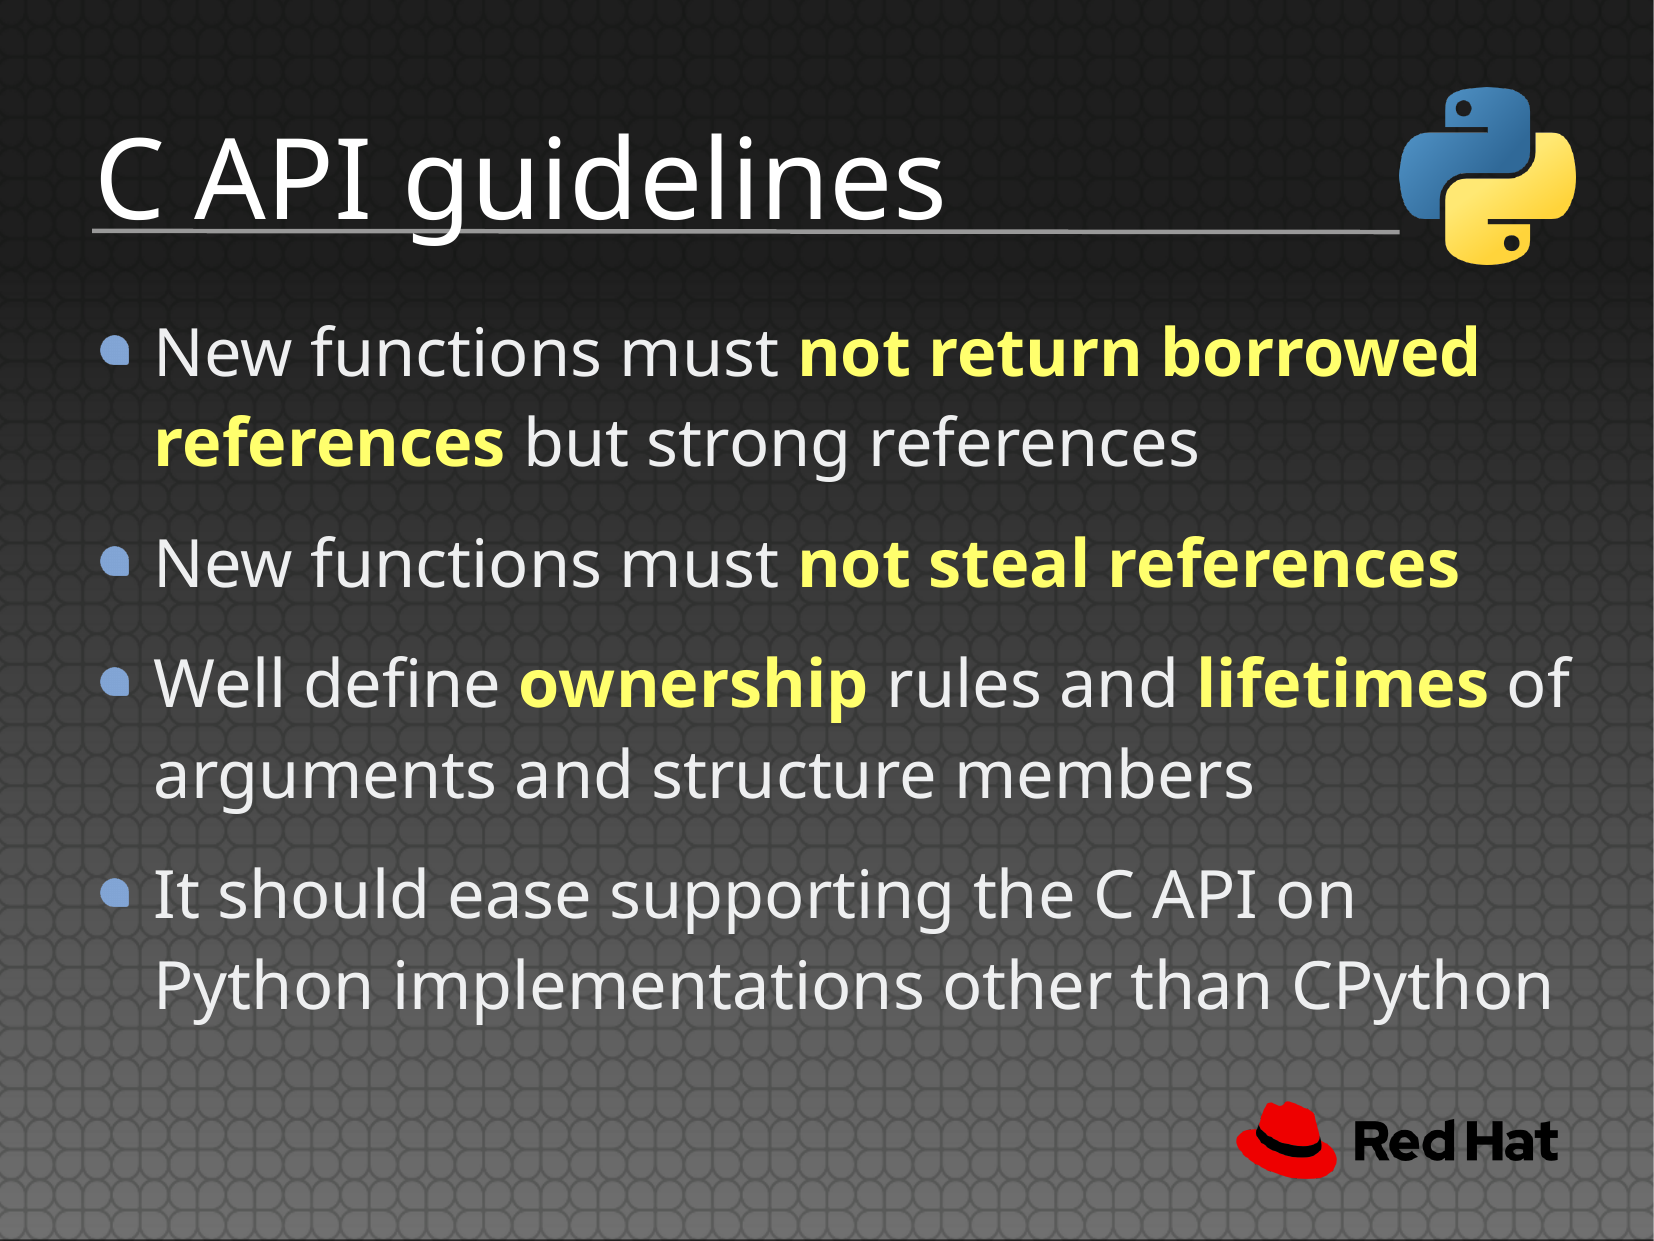

C API guidelines
# New functions must not return borrowed references but strong references
New functions must not steal references
Well define ownership rules and lifetimes of arguments and structure members
It should ease supporting the C API on Python implementations other than CPython